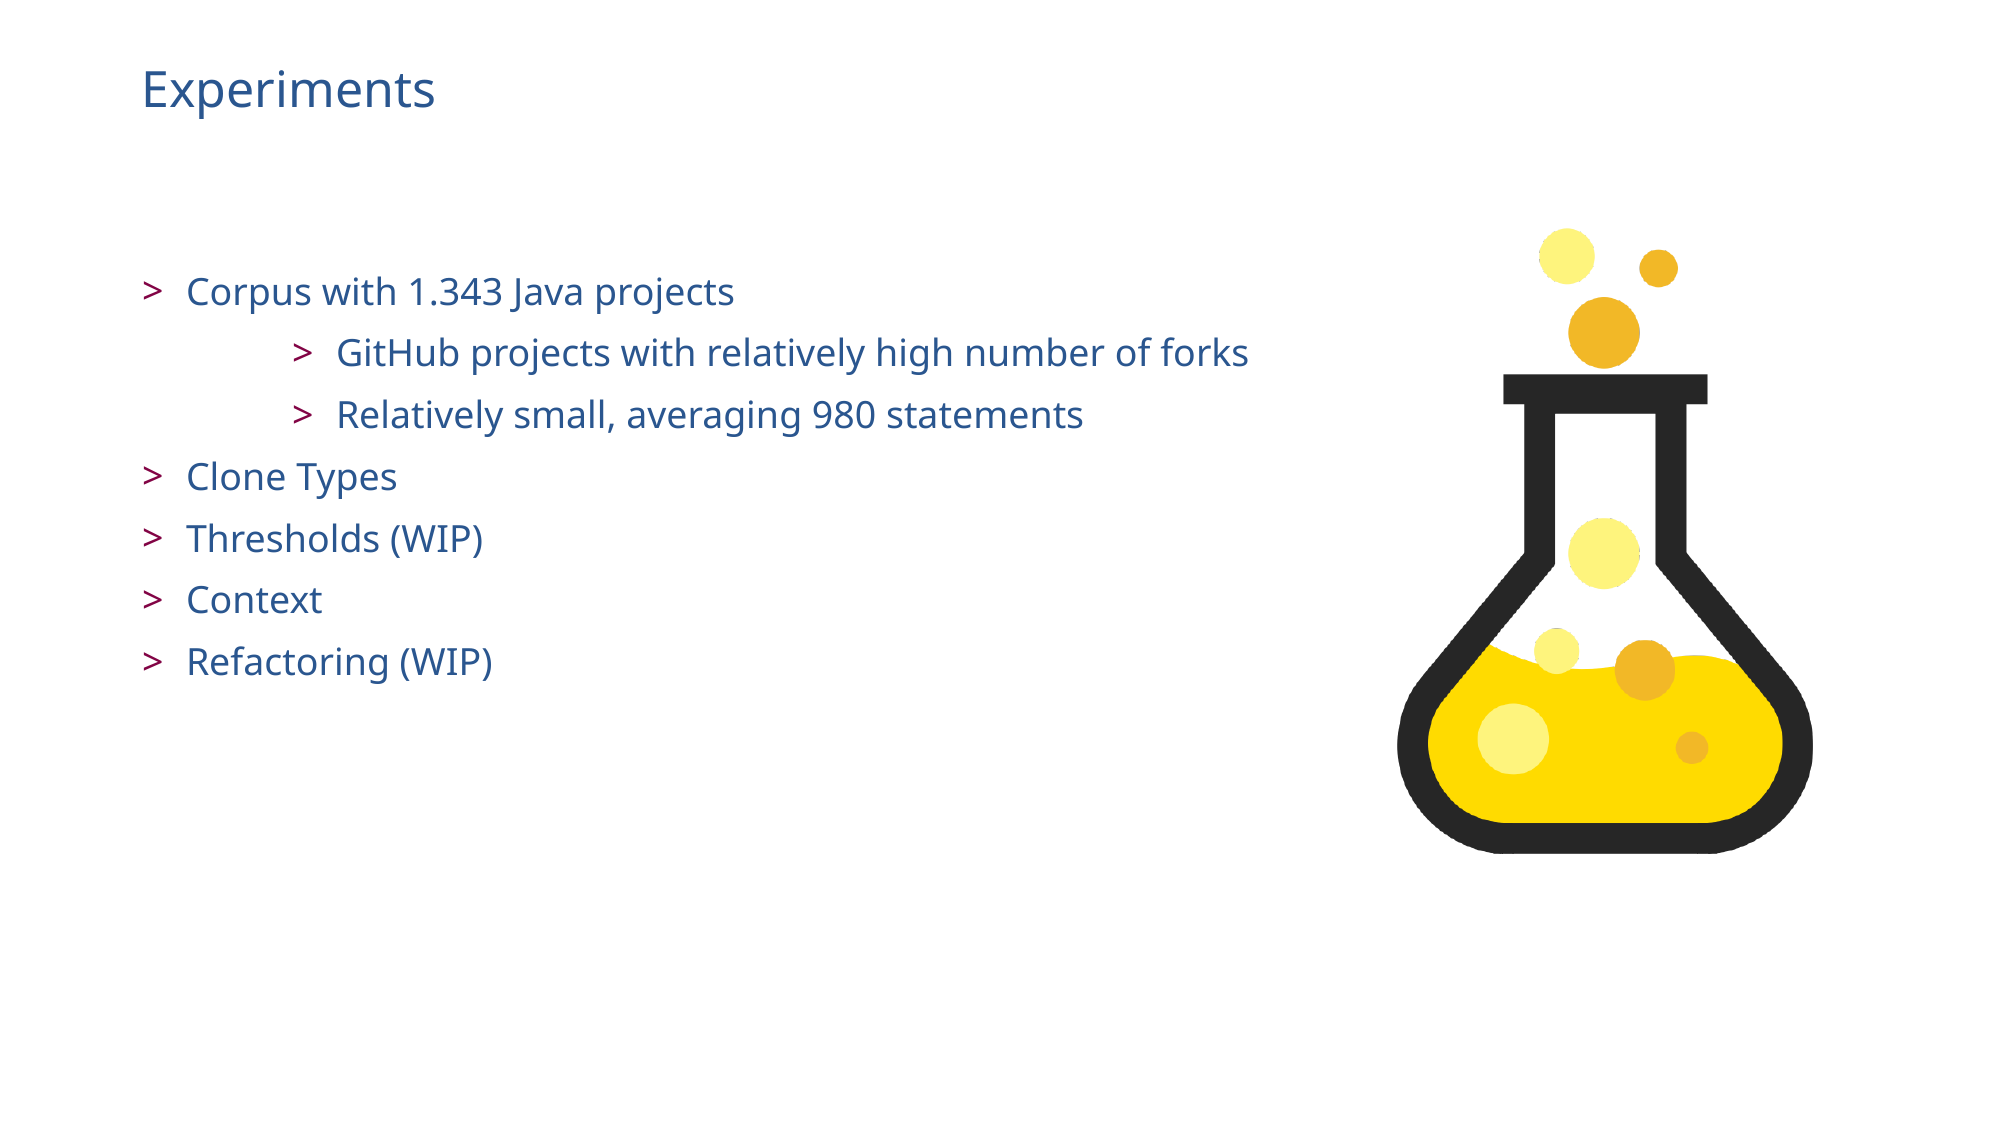

Experiments
Corpus with 1.343 Java projects
GitHub projects with relatively high number of forks
Relatively small, averaging 980 statements
Clone Types
Thresholds (WIP)
Context
Refactoring (WIP)